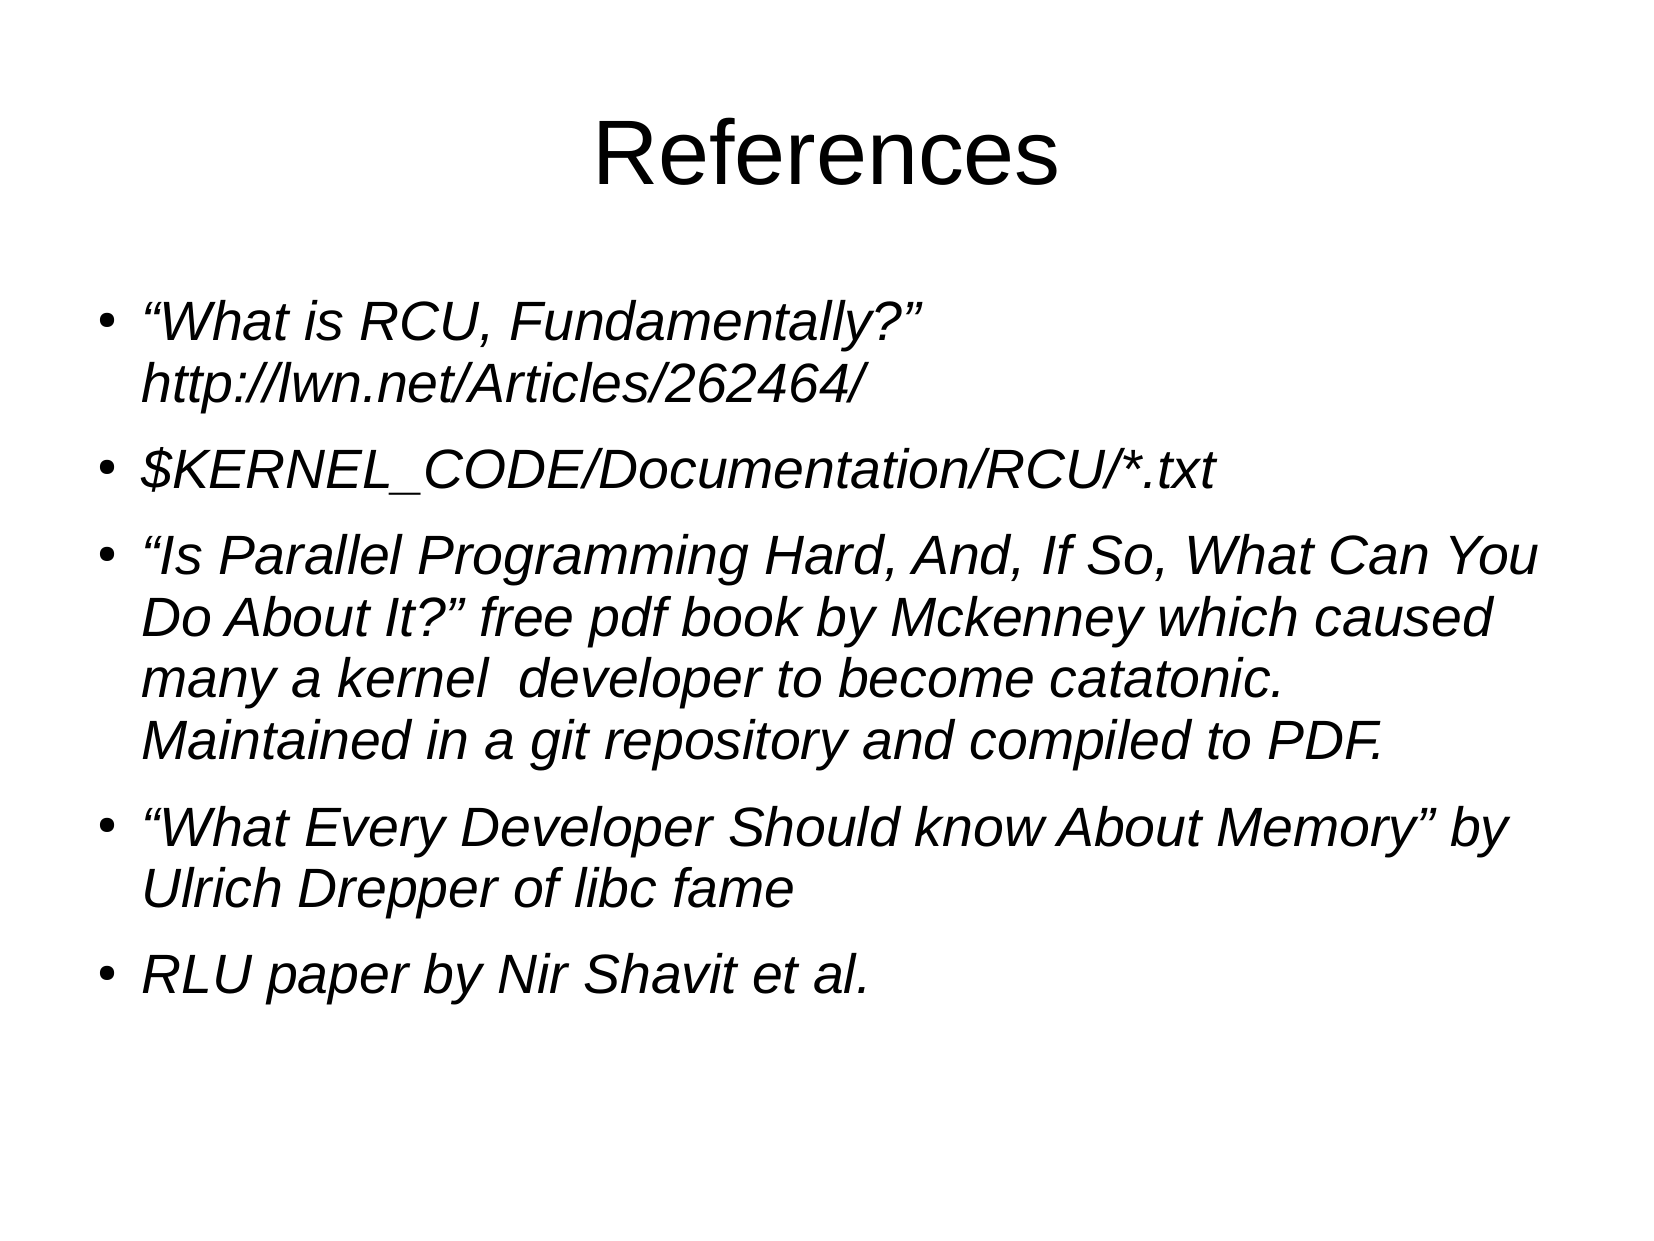

# References
“What is RCU, Fundamentally?” http://lwn.net/Articles/262464/
$KERNEL_CODE/Documentation/RCU/*.txt
“Is Parallel Programming Hard, And, If So, What Can You Do About It?” free pdf book by Mckenney which caused many a kernel developer to become catatonic. Maintained in a git repository and compiled to PDF.
“What Every Developer Should know About Memory” by Ulrich Drepper of libc fame
RLU paper by Nir Shavit et al.